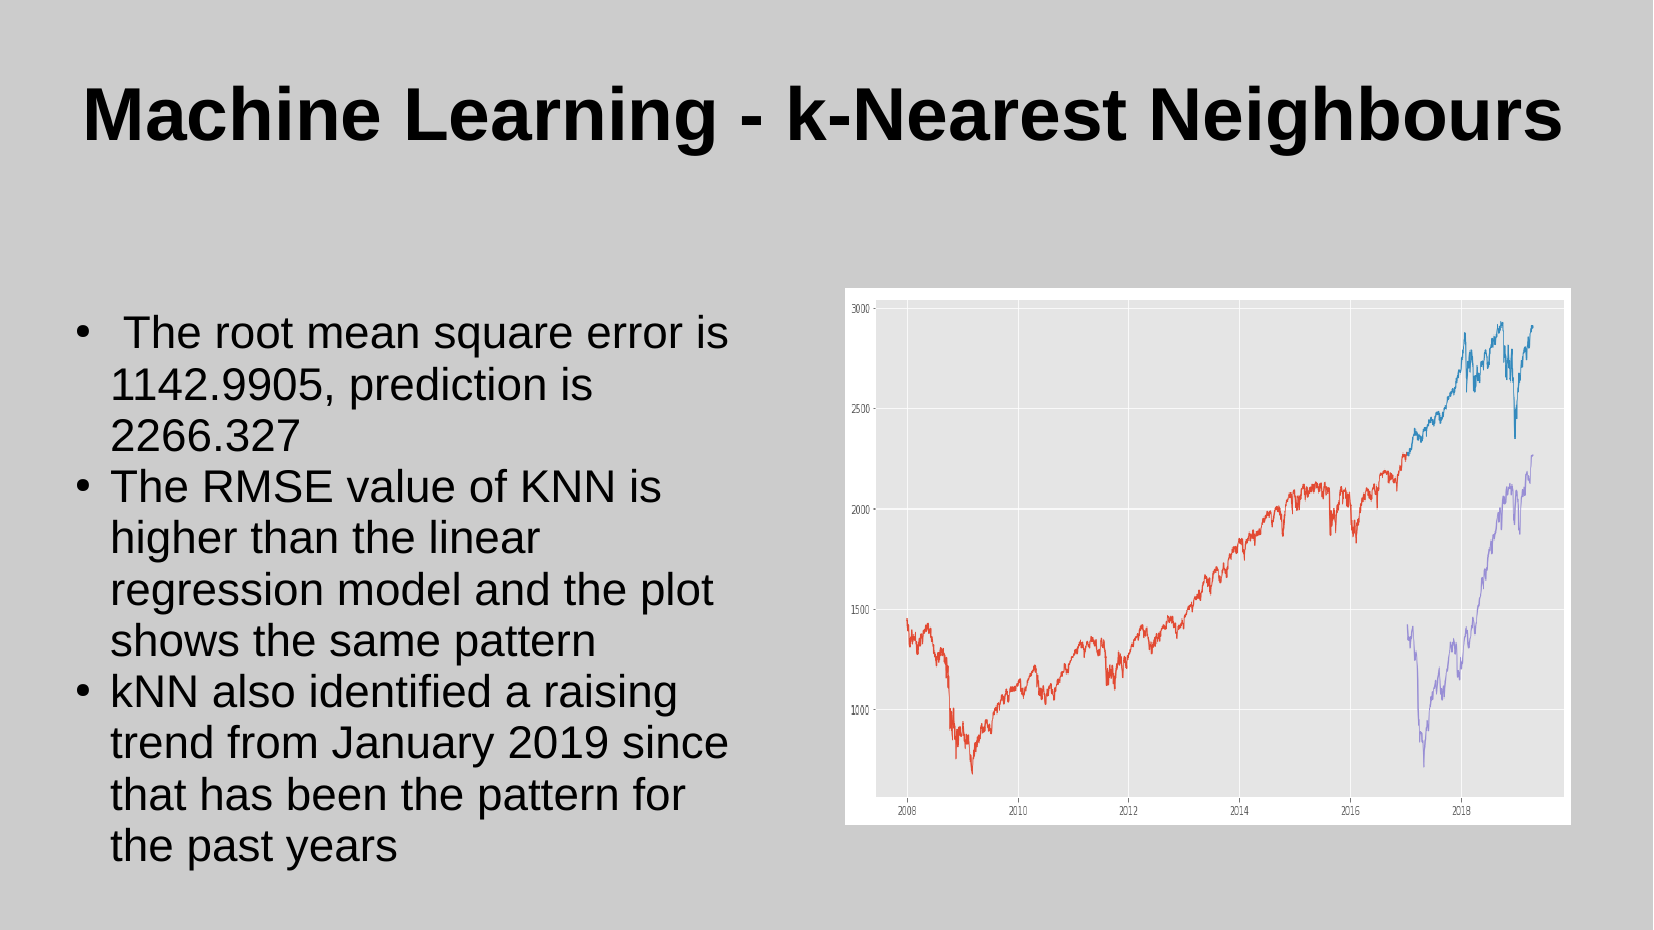

# Machine Learning - k-Nearest Neighbours
 The root mean square error is 1142.9905, prediction is 2266.327
The RMSE value of KNN is higher than the linear regression model and the plot shows the same pattern
kNN also identified a raising trend from January 2019 since that has been the pattern for the past years